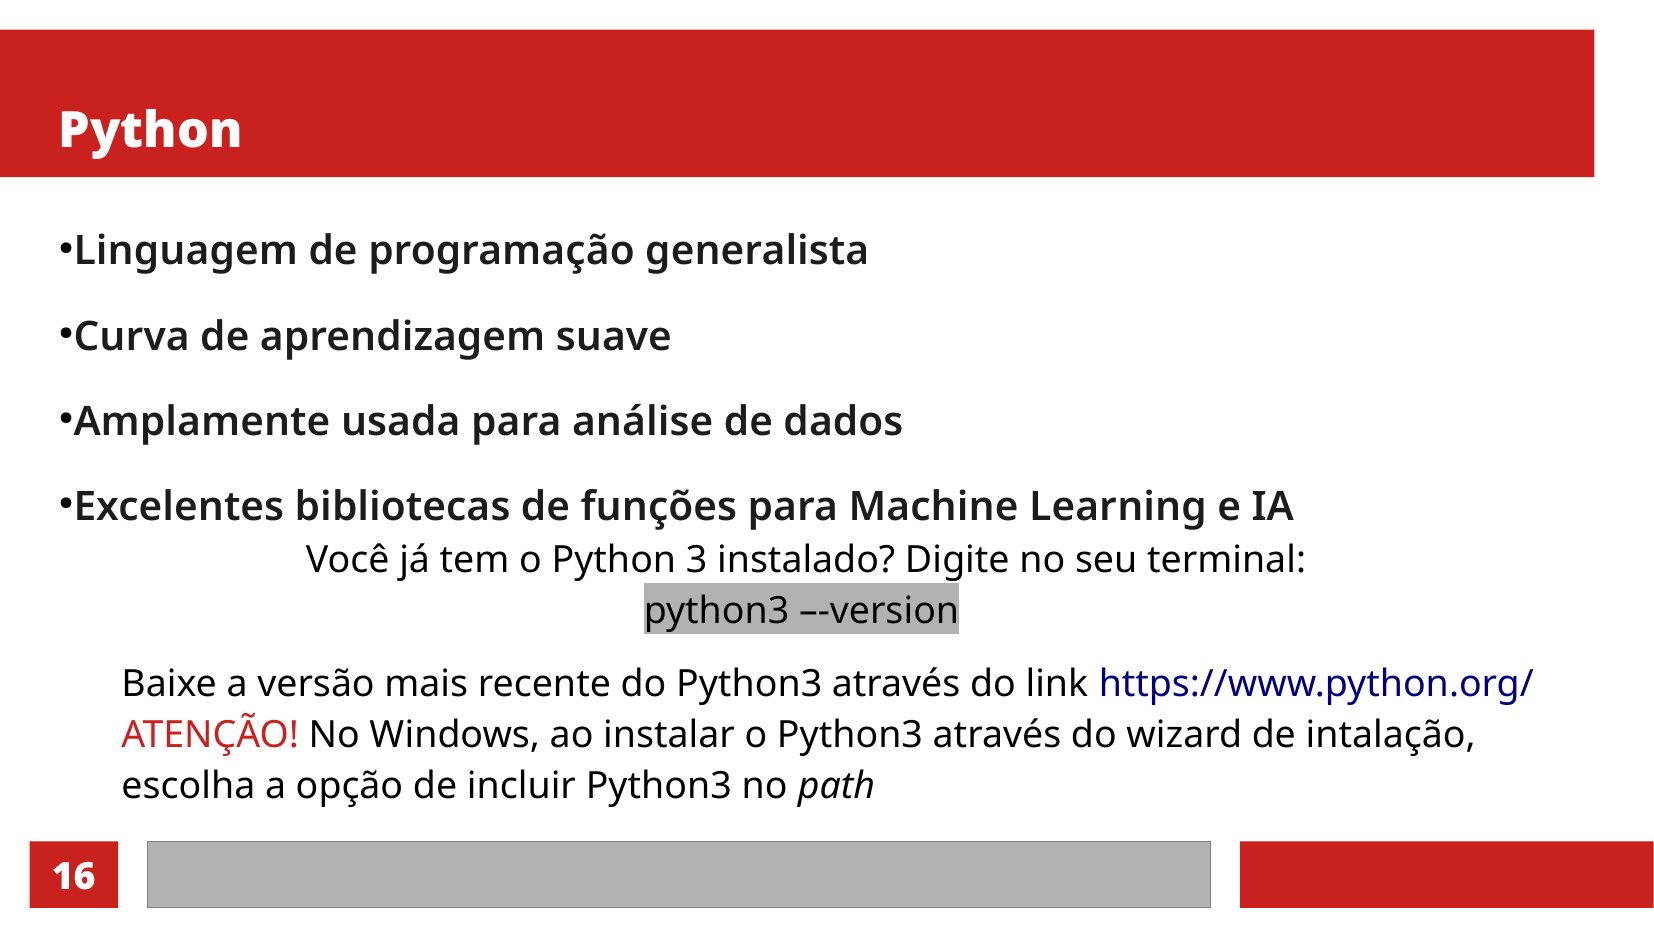

# Python
Linguagem de programação generalista
Curva de aprendizagem suave
Amplamente usada para análise de dados
Excelentes bibliotecas de funções para Machine Learning e IA
Você já tem o Python 3 instalado? Digite no seu terminal:
python3 –-version
Baixe a versão mais recente do Python3 através do link https://www.python.org/
ATENÇÃO! No Windows, ao instalar o Python3 através do wizard de intalação, escolha a opção de incluir Python3 no path
16